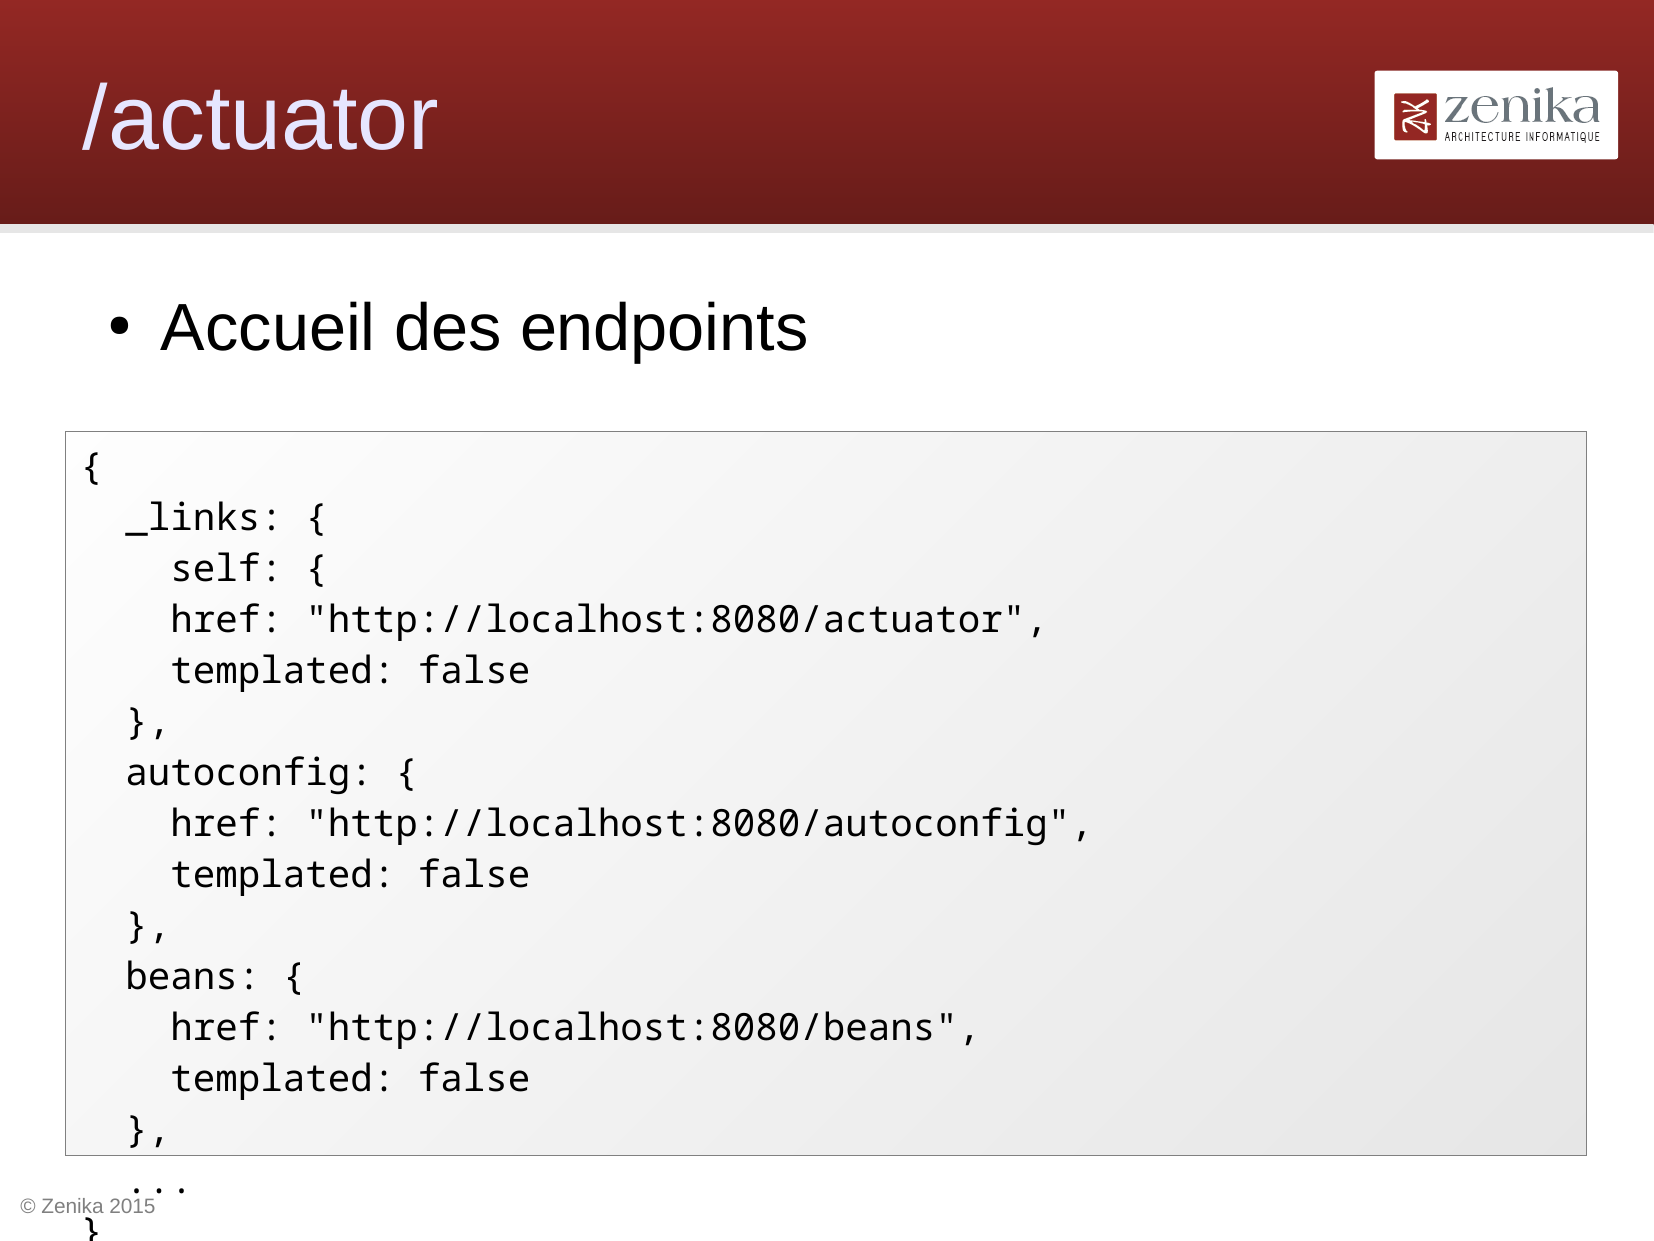

# /actuator
Accueil des endpoints
{
 _links: {
 self: {
 href: "http://localhost:8080/actuator",
 templated: false
 },
 autoconfig: {
 href: "http://localhost:8080/autoconfig",
 templated: false
 },
 beans: {
 href: "http://localhost:8080/beans",
 templated: false
 },
 ...
}